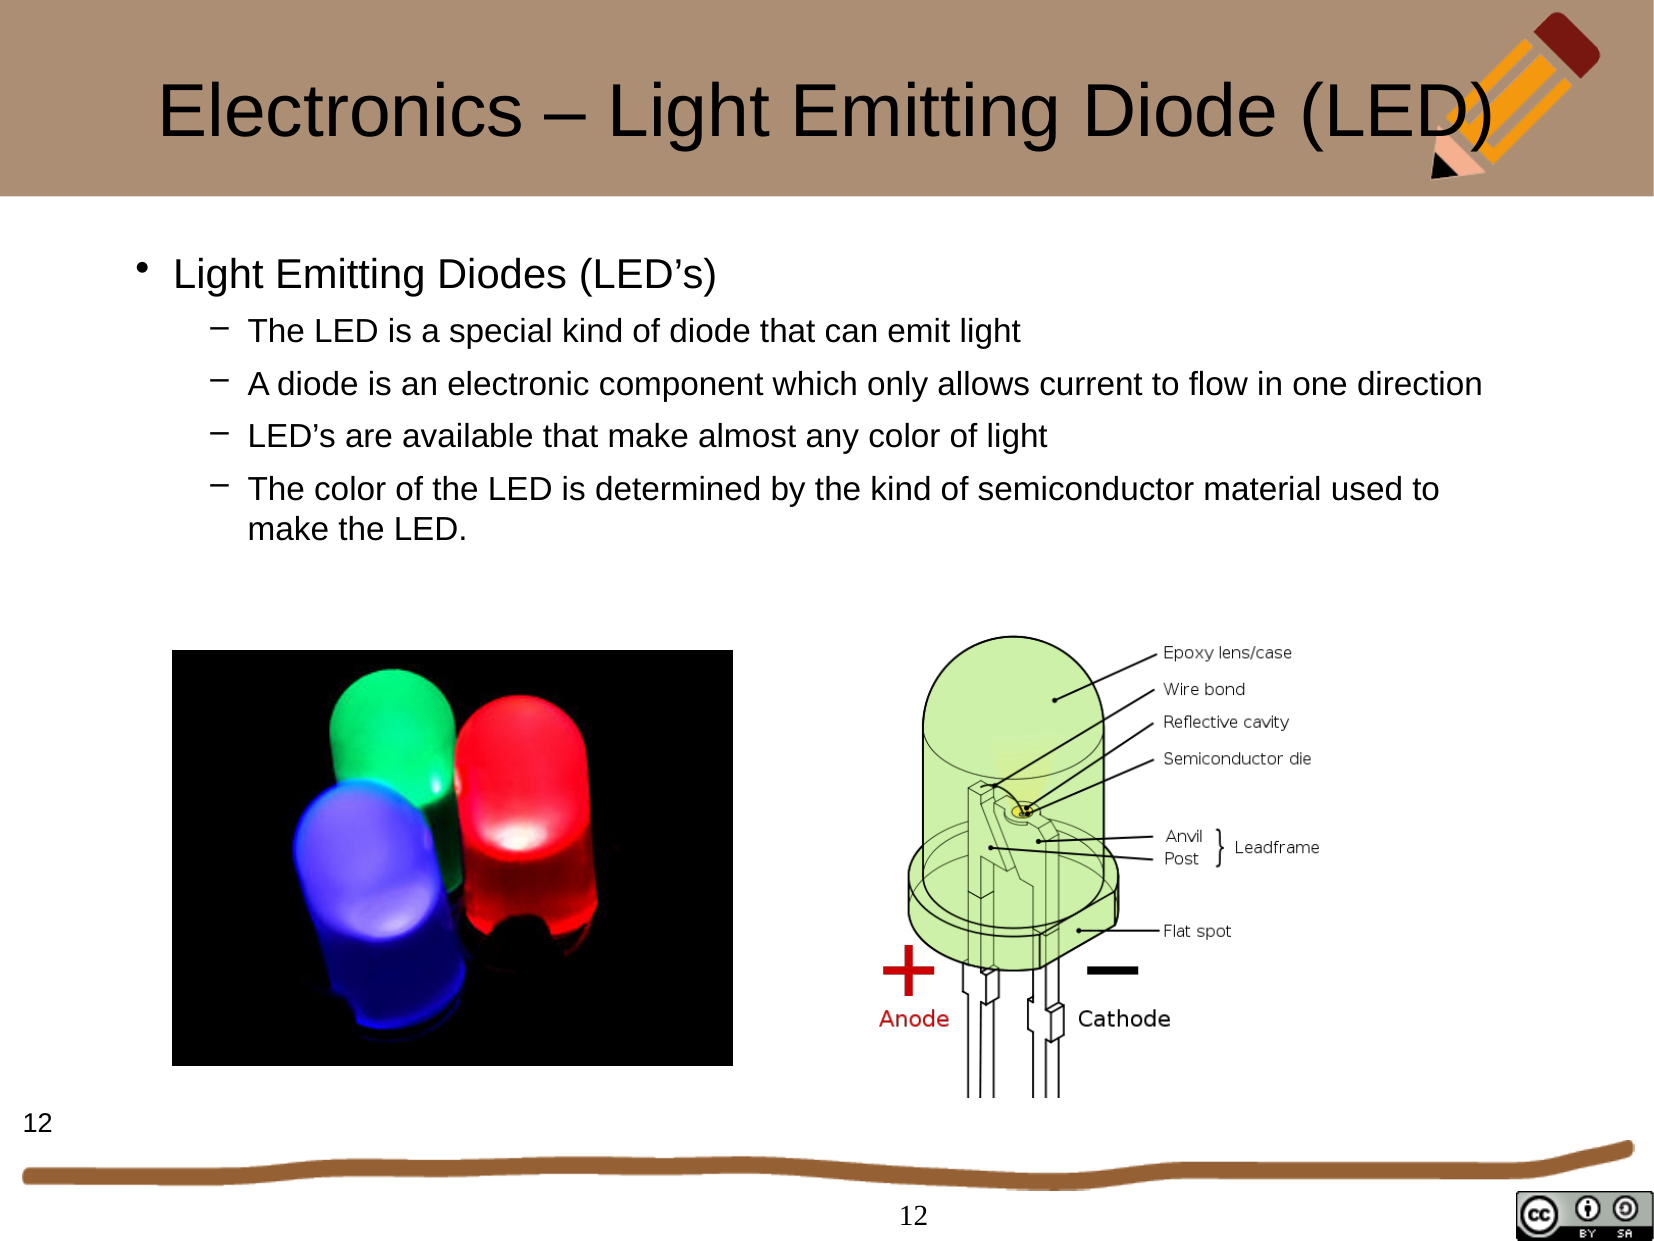

# Electronics – Light Emitting Diode (LED)
Light Emitting Diodes (LED’s)
The LED is a special kind of diode that can emit light
A diode is an electronic component which only allows current to flow in one direction
LED’s are available that make almost any color of light
The color of the LED is determined by the kind of semiconductor material used to make the LED.
12